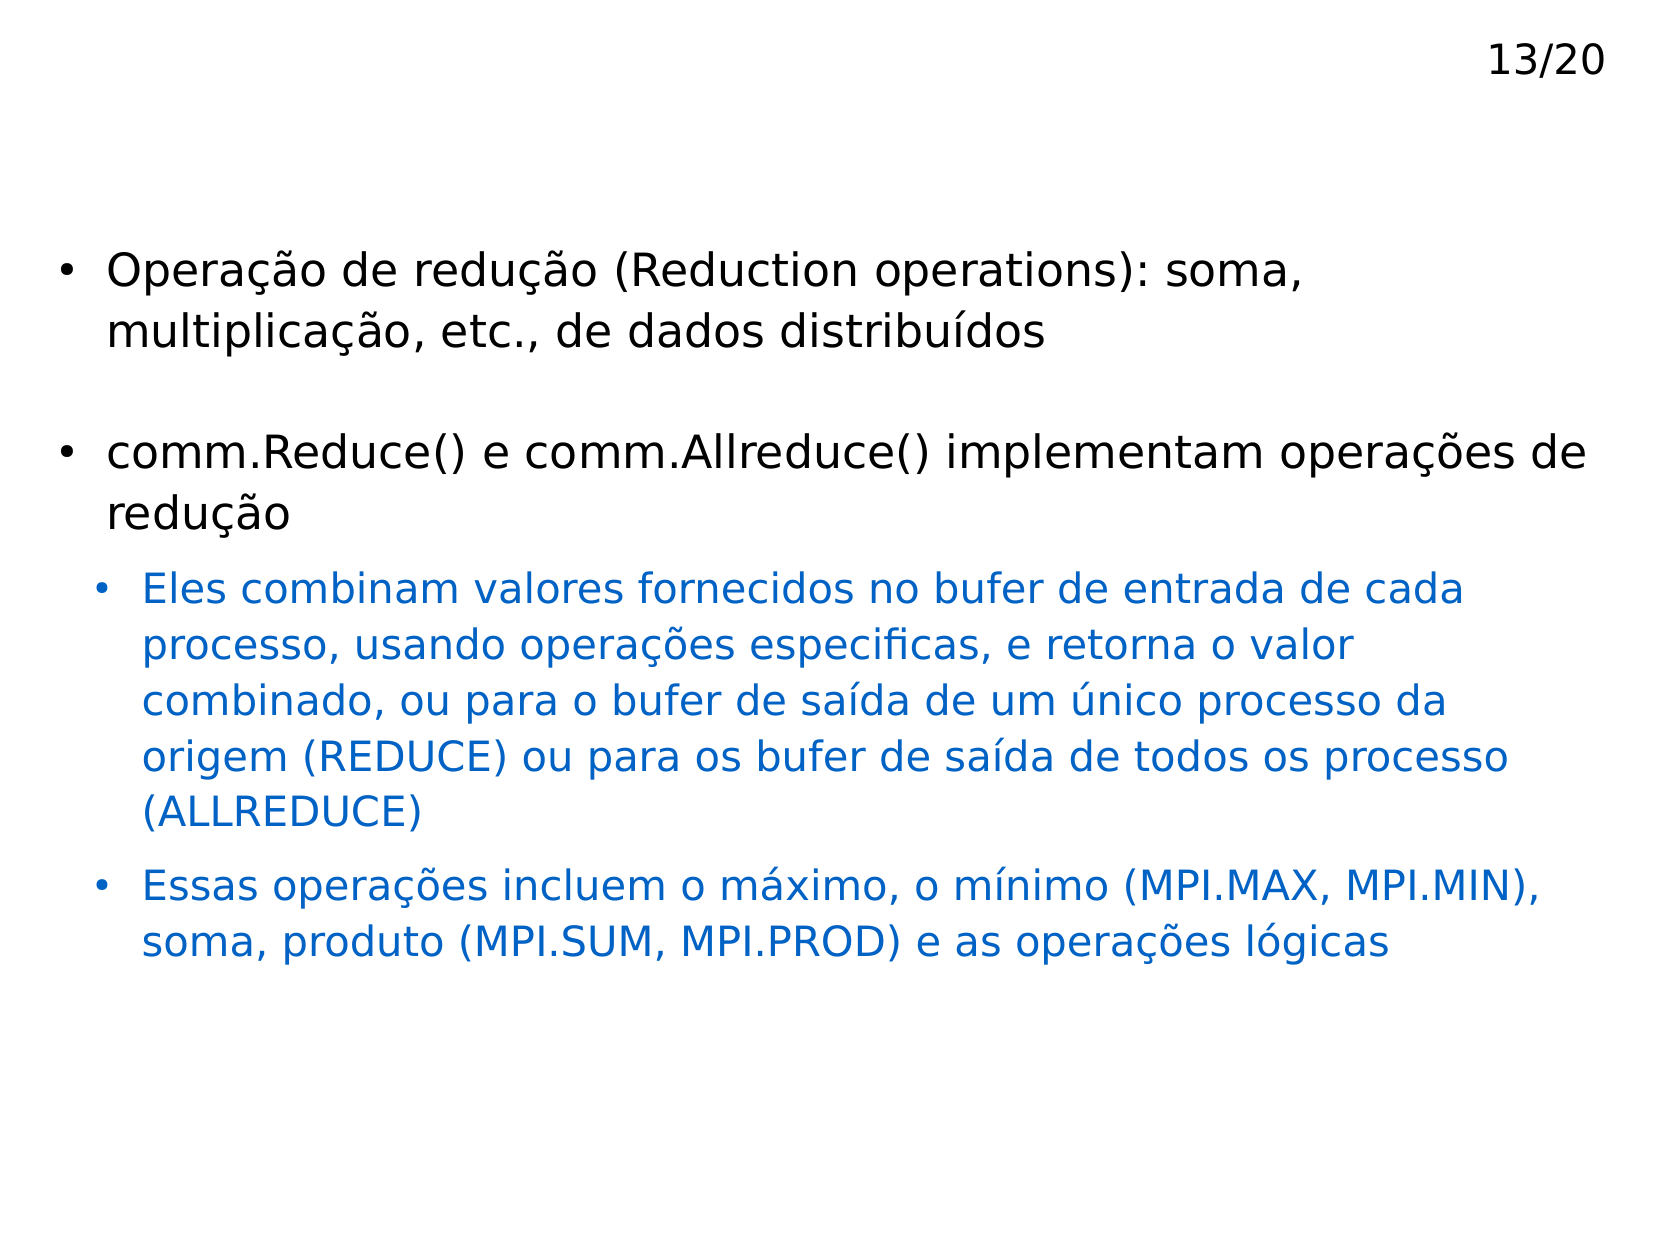

#
13
Operação de redução (Reduction operations): soma, multiplicação, etc., de dados distribuídos
comm.Reduce() e comm.Allreduce() implementam operações de redução
Eles combinam valores fornecidos no bufer de entrada de cada processo, usando operações especificas, e retorna o valor combinado, ou para o bufer de saída de um único processo da origem (REDUCE) ou para os bufer de saída de todos os processo (ALLREDUCE)
Essas operações incluem o máximo, o mínimo (MPI.MAX, MPI.MIN), soma, produto (MPI.SUM, MPI.PROD) e as operações lógicas